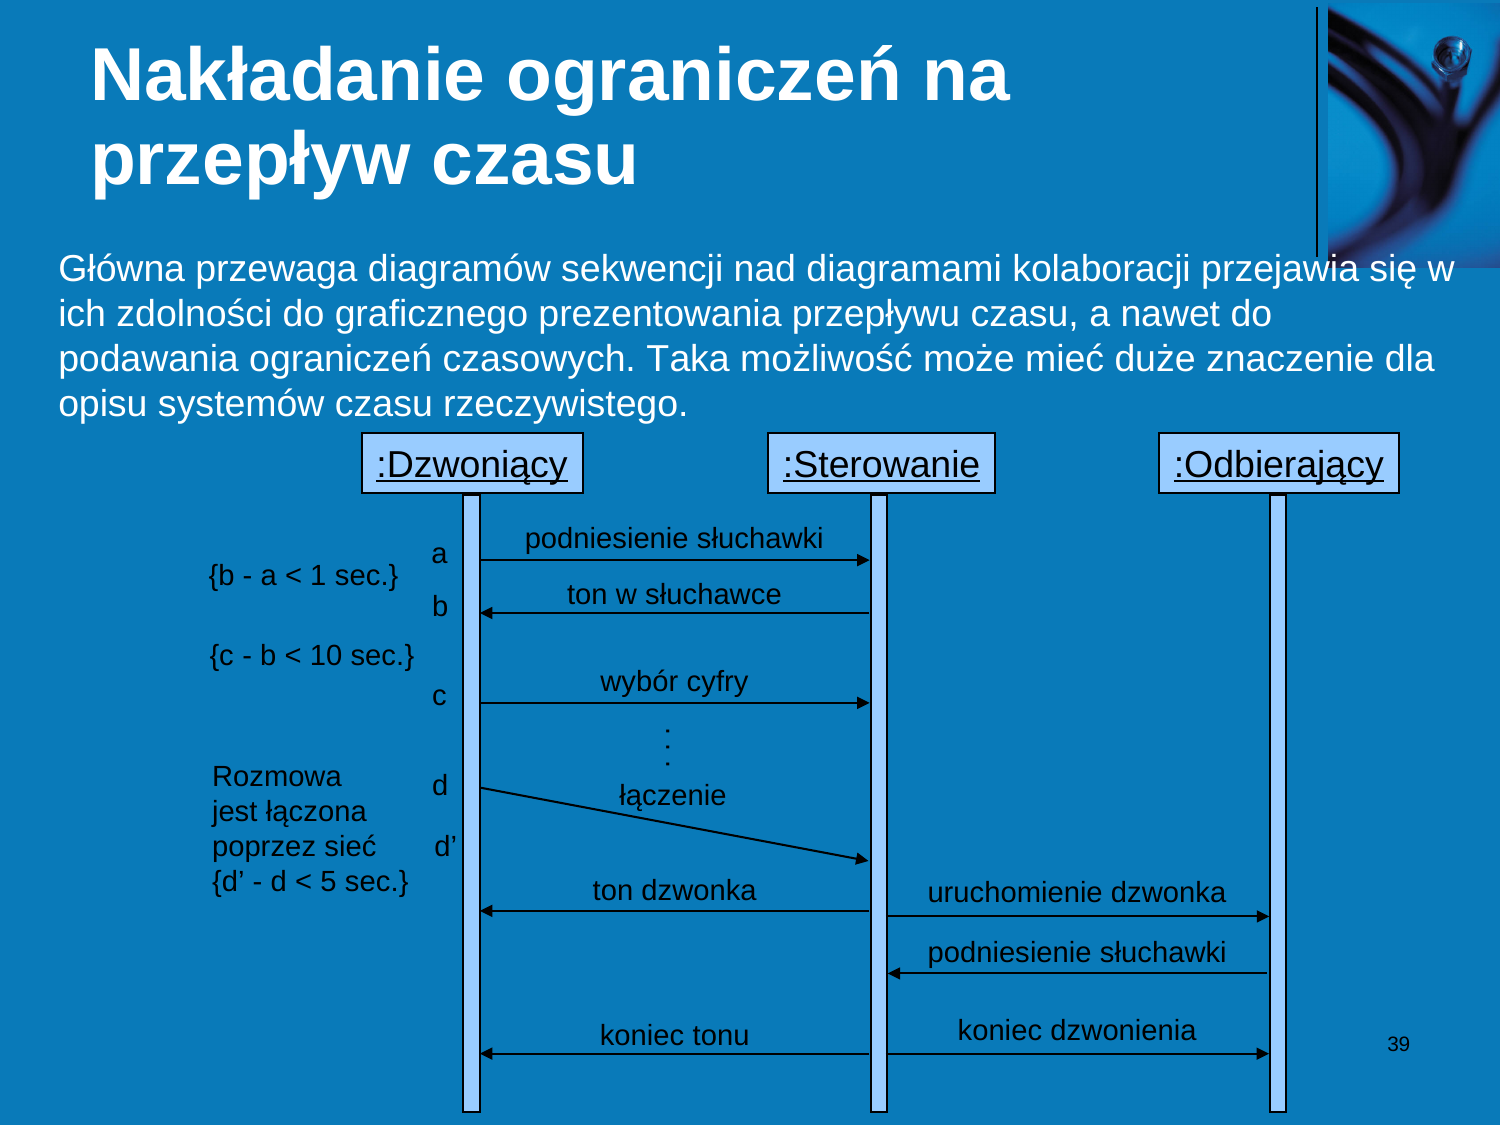

# Nakładanie ograniczeń na przepływ czasu
Główna przewaga diagramów sekwencji nad diagramami kolaboracji przejawia się w ich zdolności do graficznego prezentowania przepływu czasu, a nawet do podawania ograniczeń czasowych. Taka możliwość może mieć duże znaczenie dla opisu systemów czasu rzeczywistego.
:Dzwoniący
:Sterowanie
:Odbierający
podniesienie słuchawki
a
{b - a < 1 sec.}
ton w słuchawce
b
{c - b < 10 sec.}
wybór cyfry
c
. . .
Rozmowa
jest łączona
poprzez sieć
{d’ - d < 5 sec.}
d
łączenie
d’
ton dzwonka
uruchomienie dzwonka
podniesienie słuchawki
koniec dzwonienia
koniec tonu
39